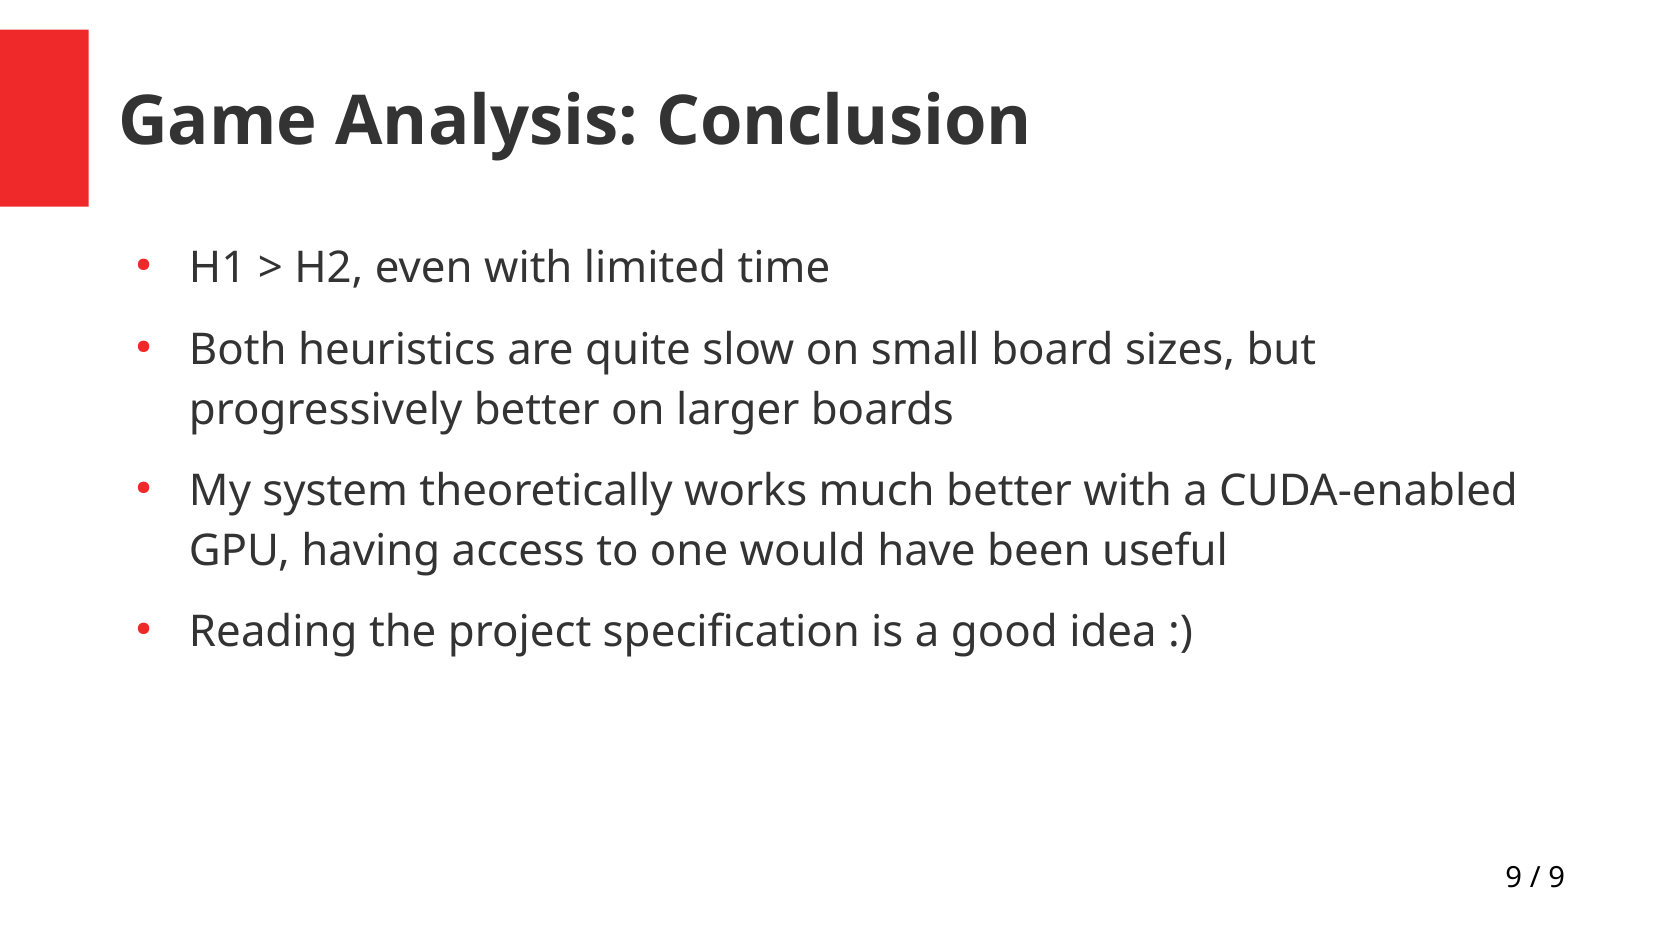

# Game Analysis: Conclusion
H1 > H2, even with limited time
Both heuristics are quite slow on small board sizes, but progressively better on larger boards
My system theoretically works much better with a CUDA-enabled GPU, having access to one would have been useful
Reading the project specification is a good idea :)
9